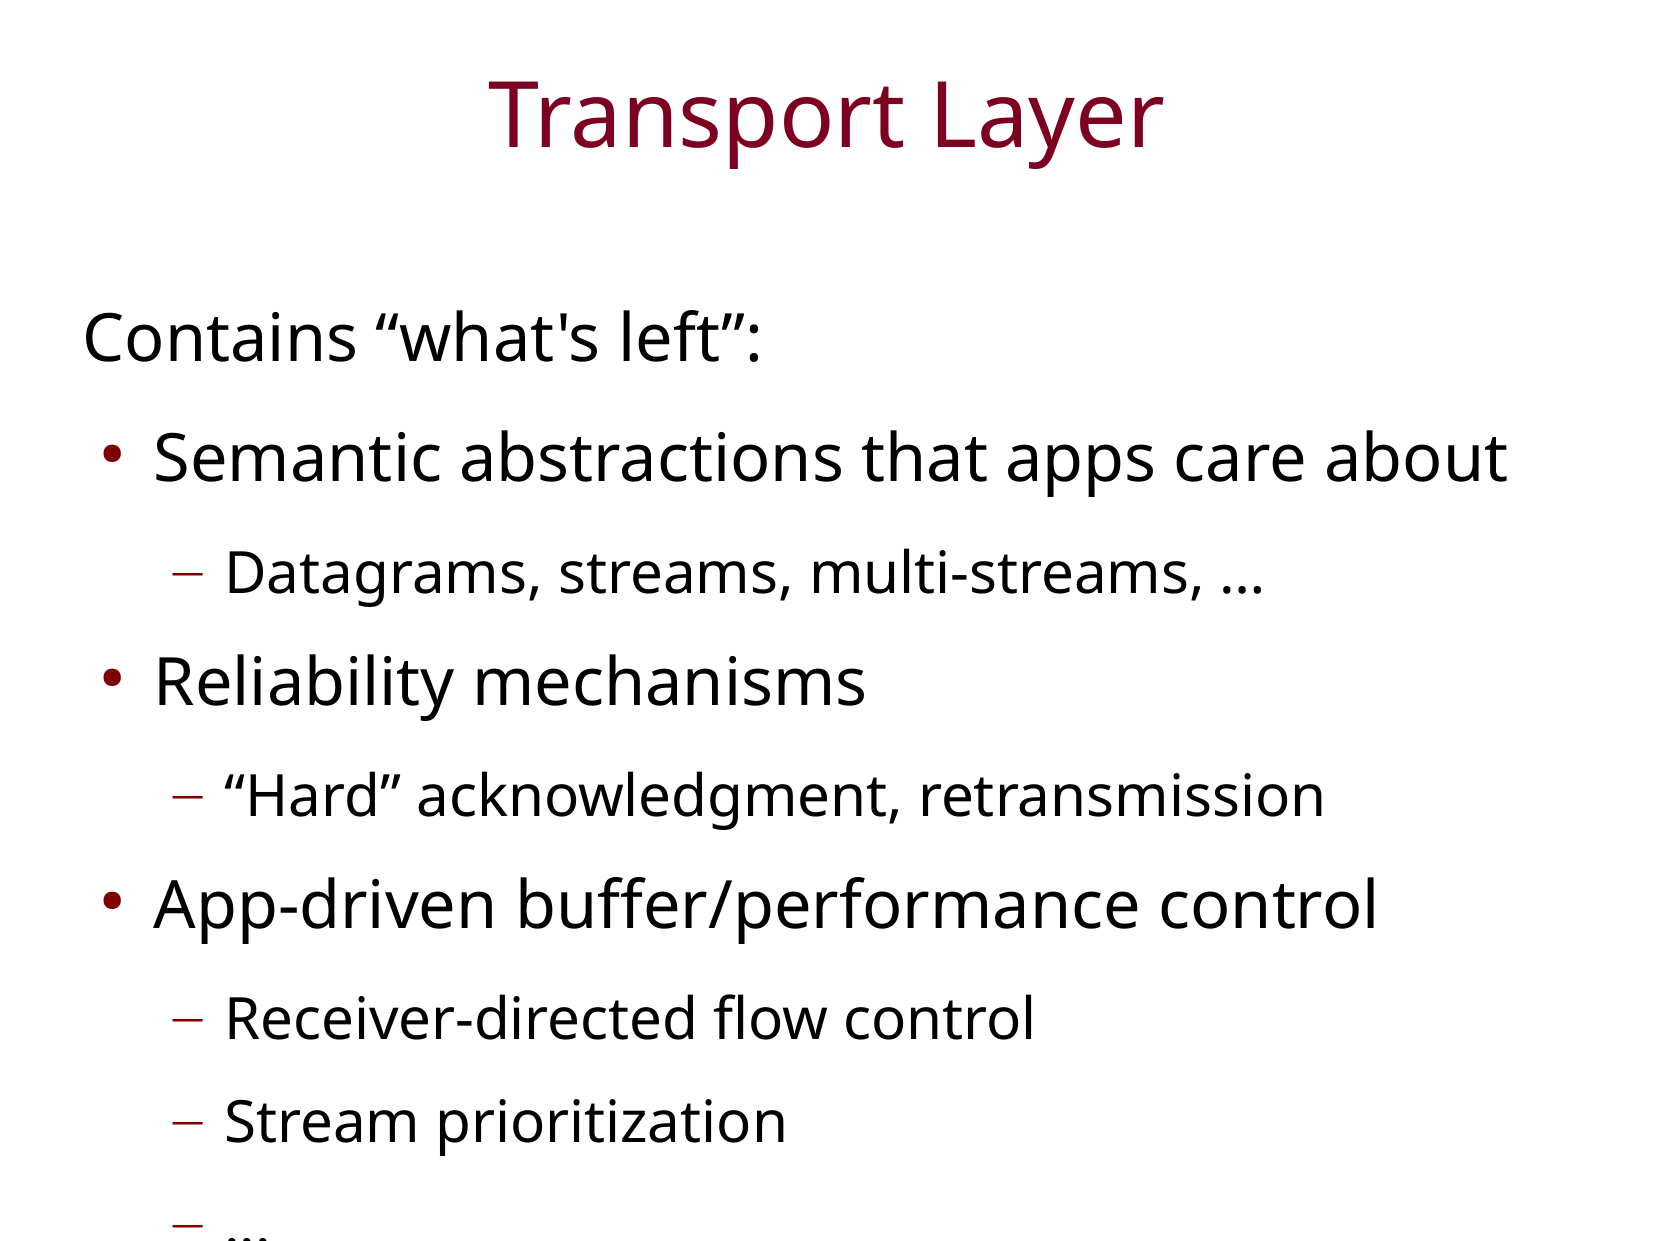

# Transport Layer
Contains “what's left”:
Semantic abstractions that apps care about
Datagrams, streams, multi-streams, …
Reliability mechanisms
“Hard” acknowledgment, retransmission
App-driven buffer/performance control
Receiver-directed flow control
Stream prioritization
...